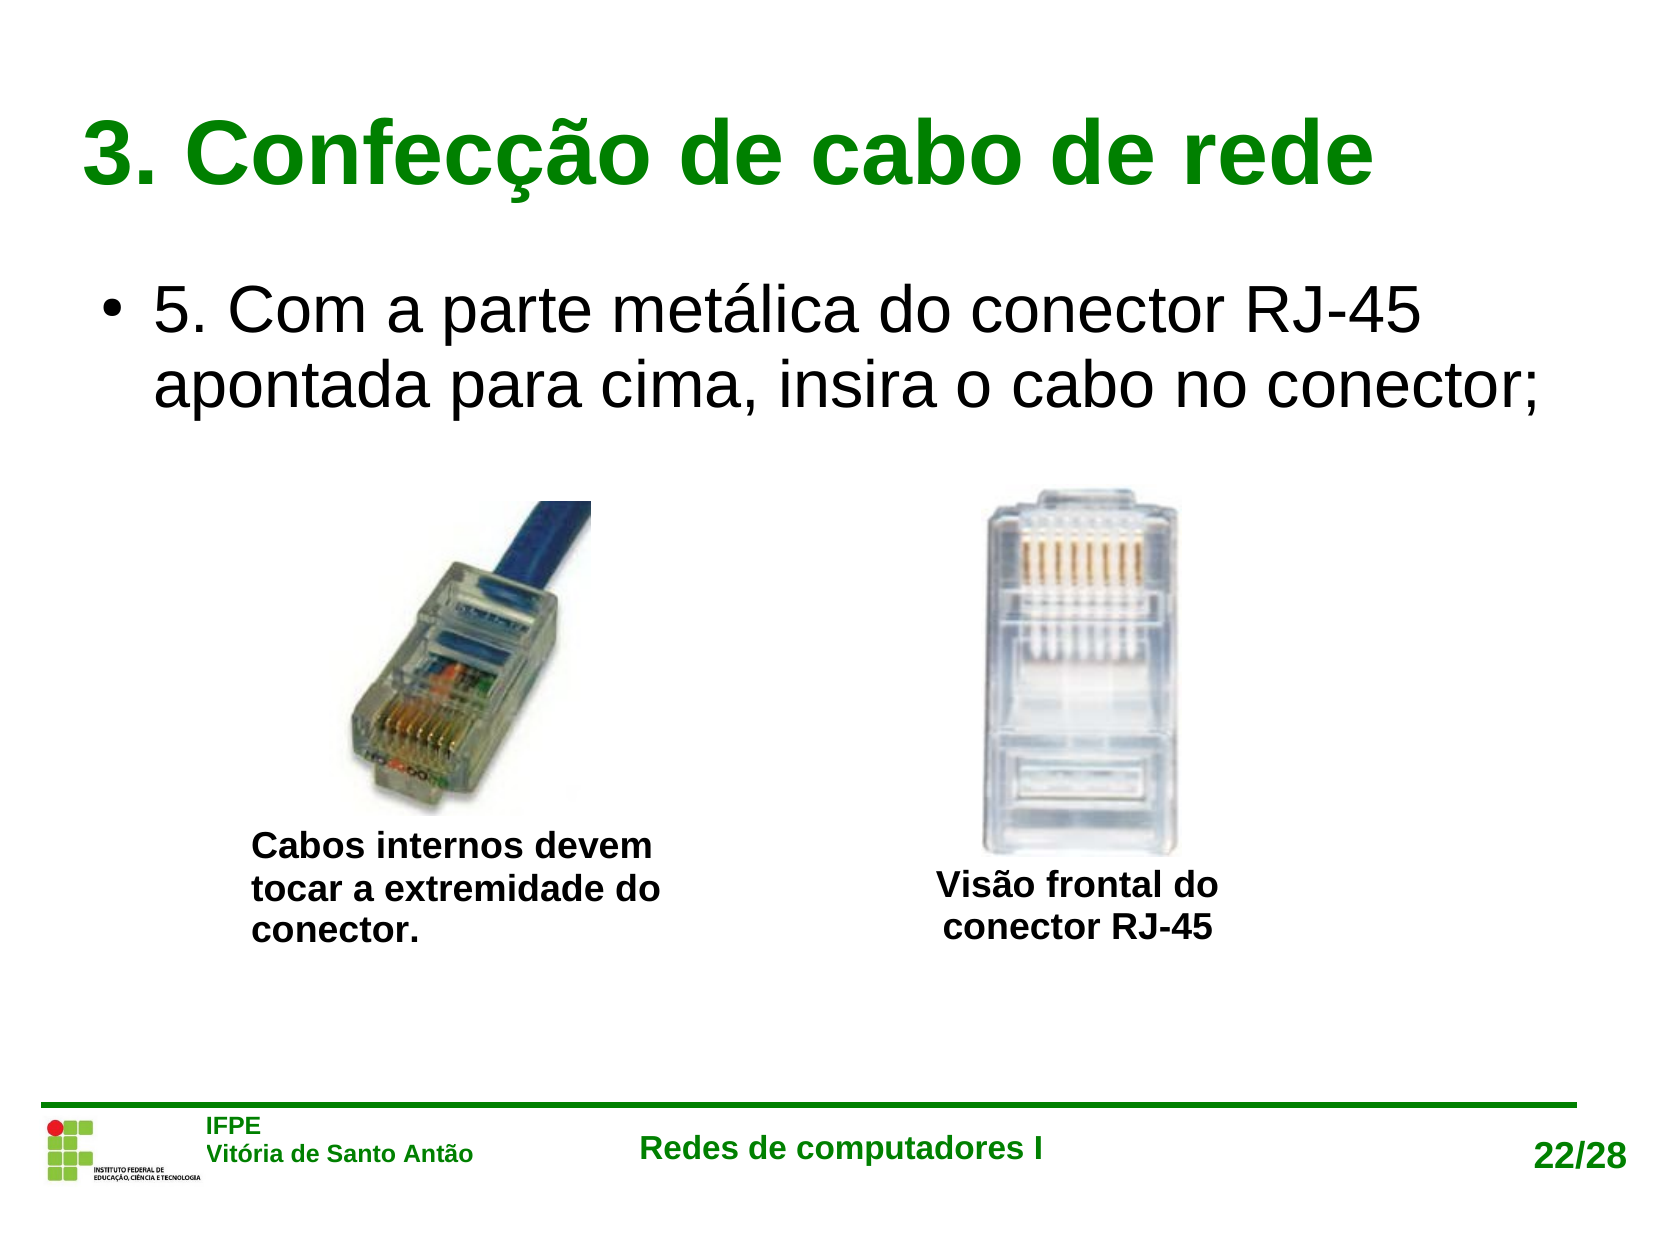

# 3. Confecção de cabo de rede
5. Com a parte metálica do conector RJ-45 apontada para cima, insira o cabo no conector;
Cabos internos devem tocar a extremidade do conector.
Visão frontal do conector RJ-45